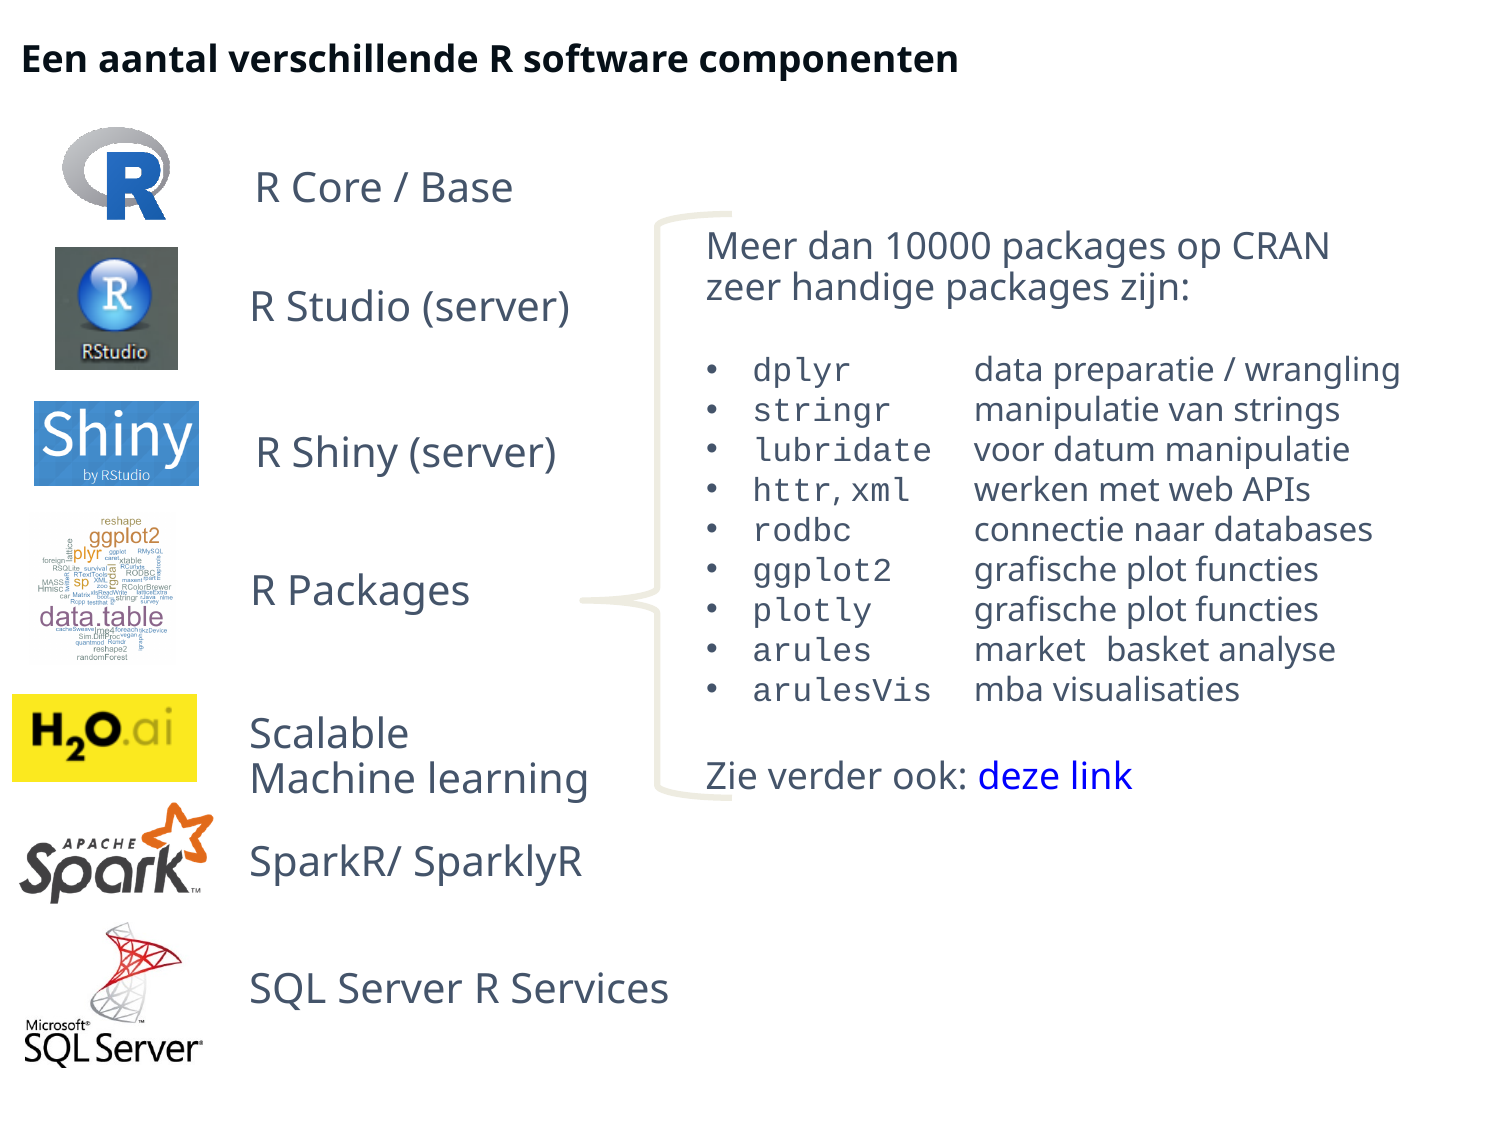

Een aantal verschillende R software componenten
R Core / Base
Meer dan 10000 packages op CRAN
zeer handige packages zijn:
dplyr 		data preparatie / wrangling
stringr 	manipulatie van strings
lubridate 	voor datum manipulatie
httr, xml 	werken met web APIs
rodbc 	connectie naar databases
ggplot2		grafische plot functies
plotly		grafische plot functies
arules		market basket analyse
arulesVis	mba visualisaties
Zie verder ook: deze link
R Studio (server)
R Shiny (server)
R Packages
Scalable
Machine learning
SparkR/ SparklyR
SQL Server R Services